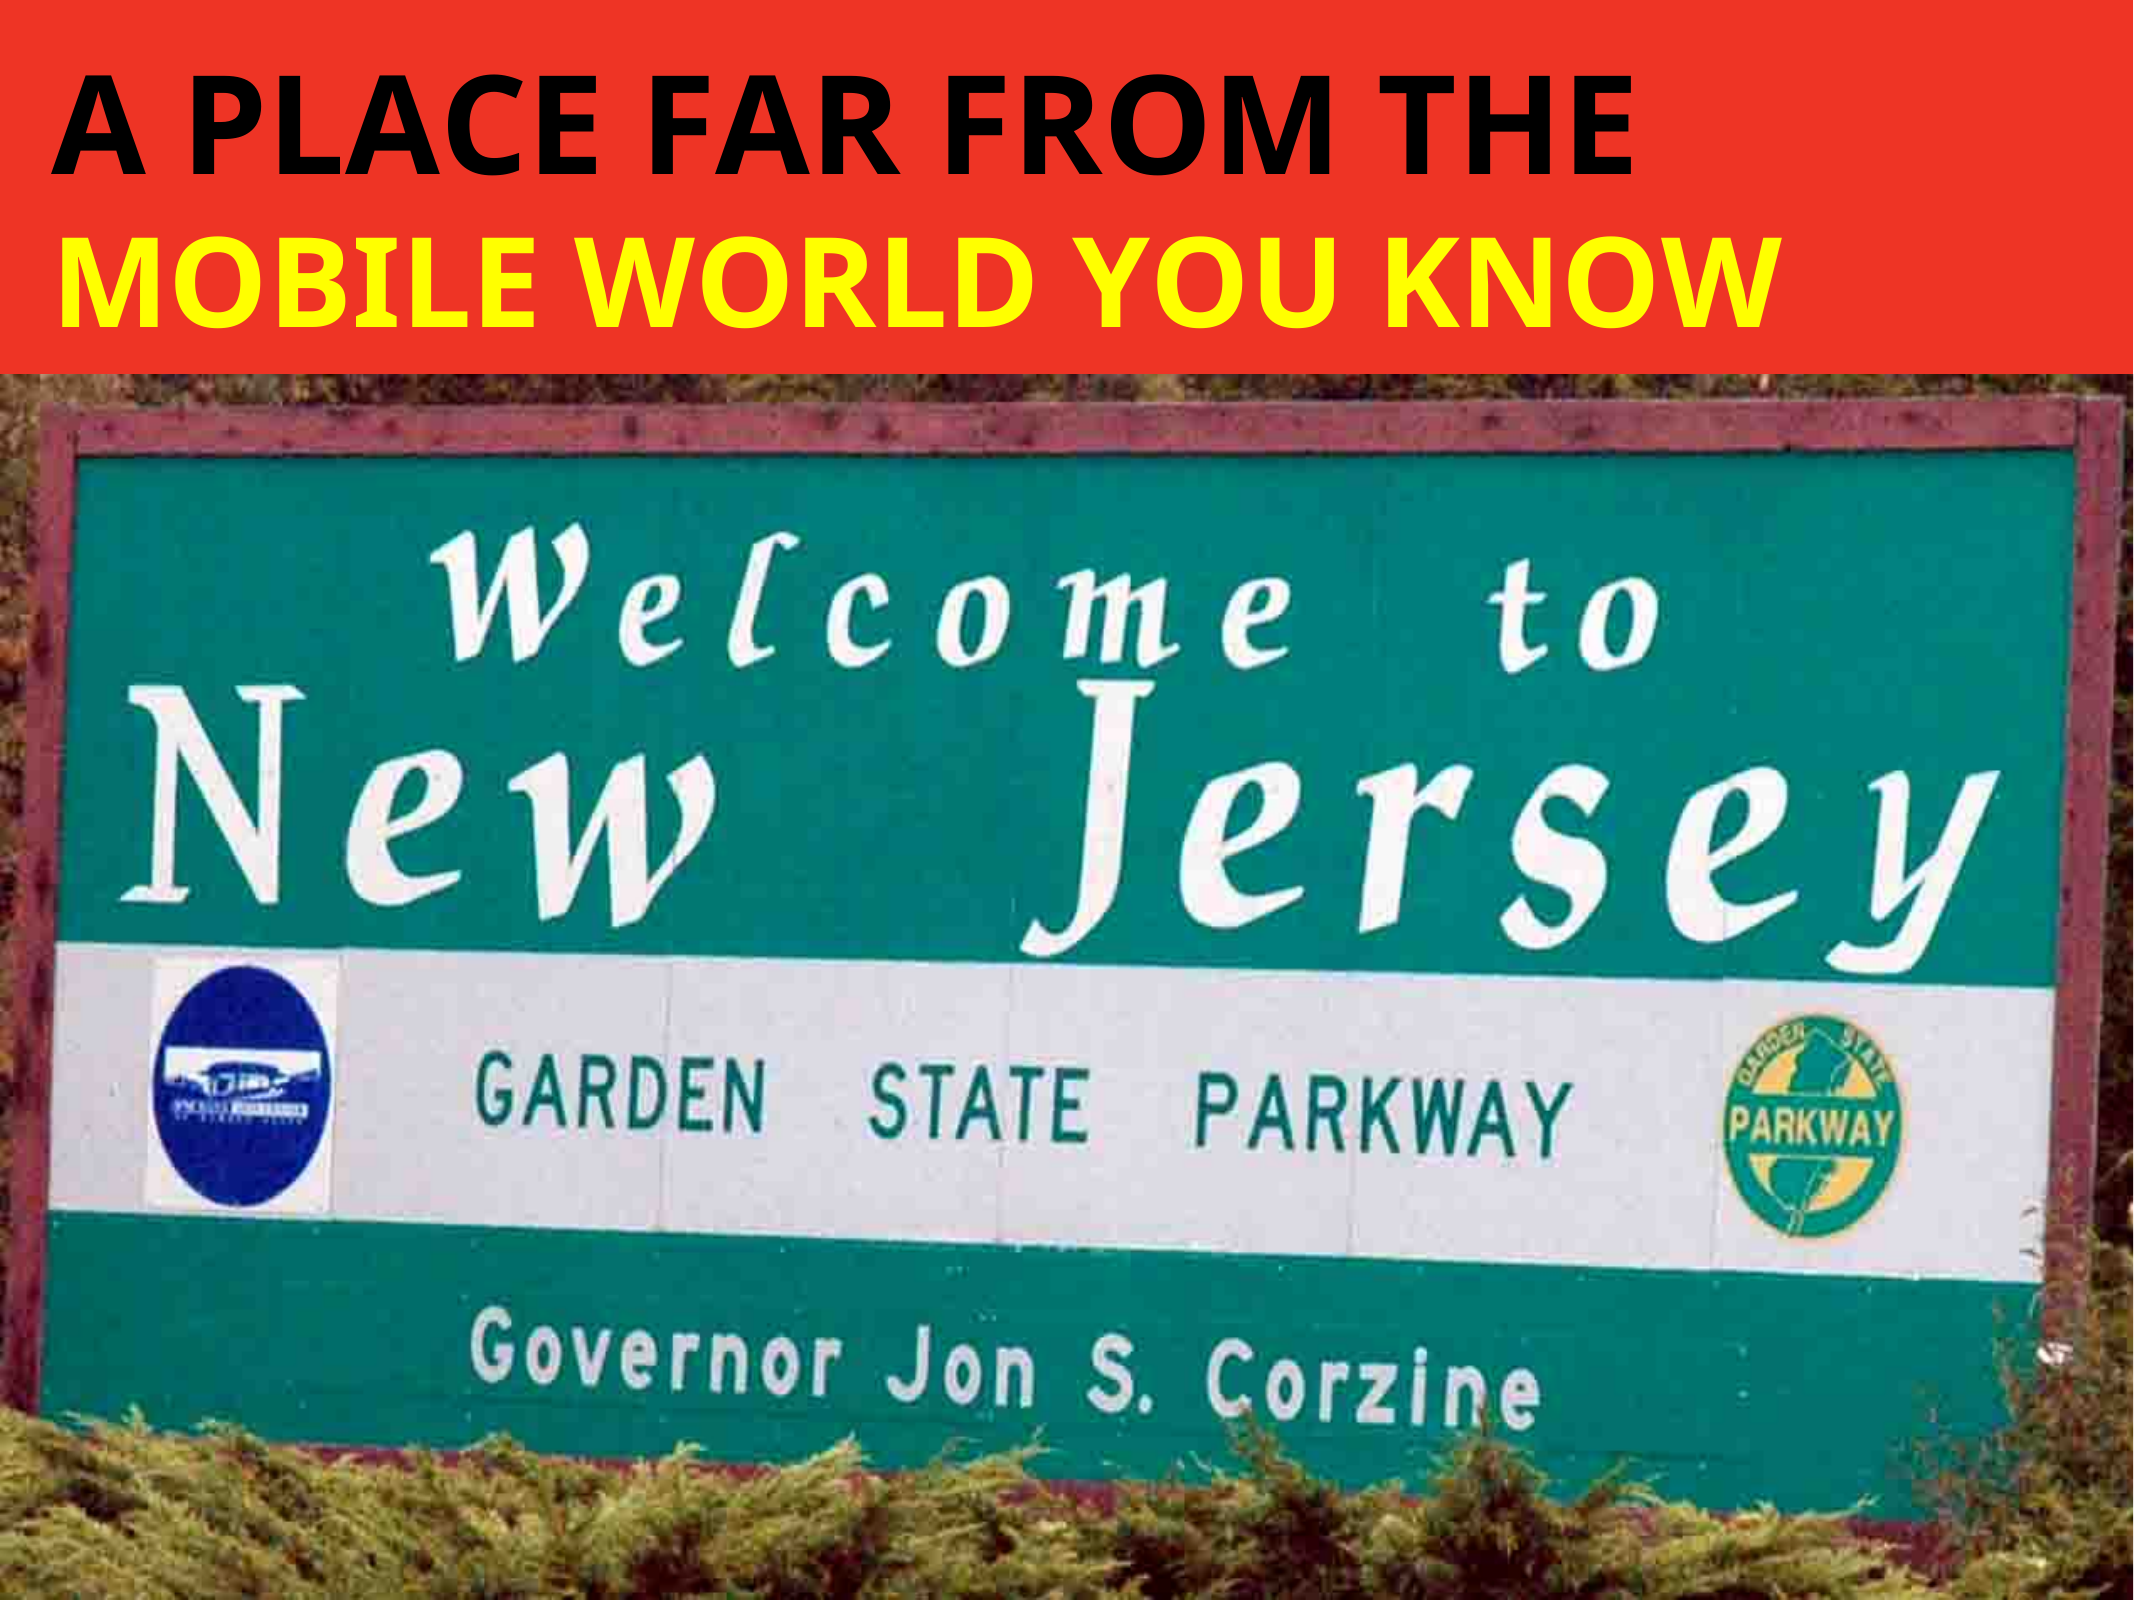

A PLACE FAR FROM THE
MOBILE WORLD YOU KNOW